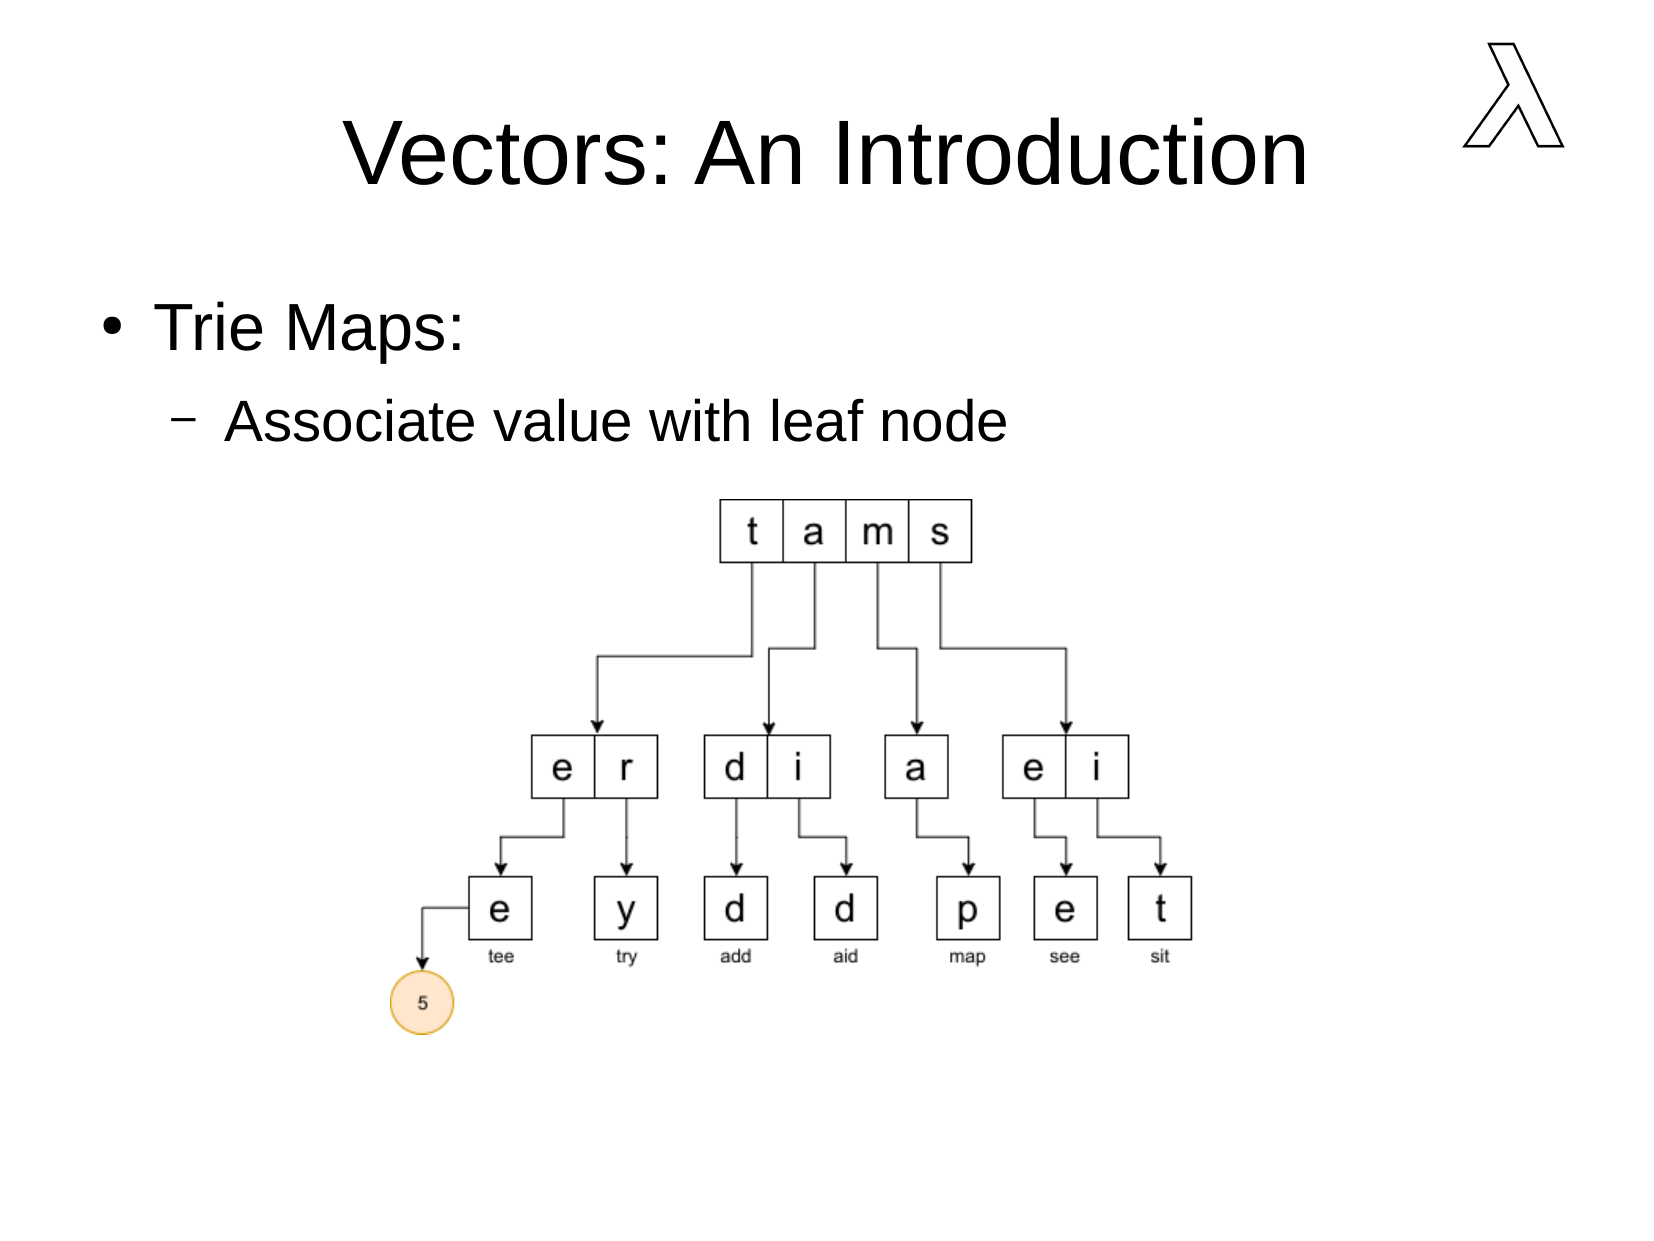

# Vectors: An Introduction
Trie Maps:
Associate value with leaf node